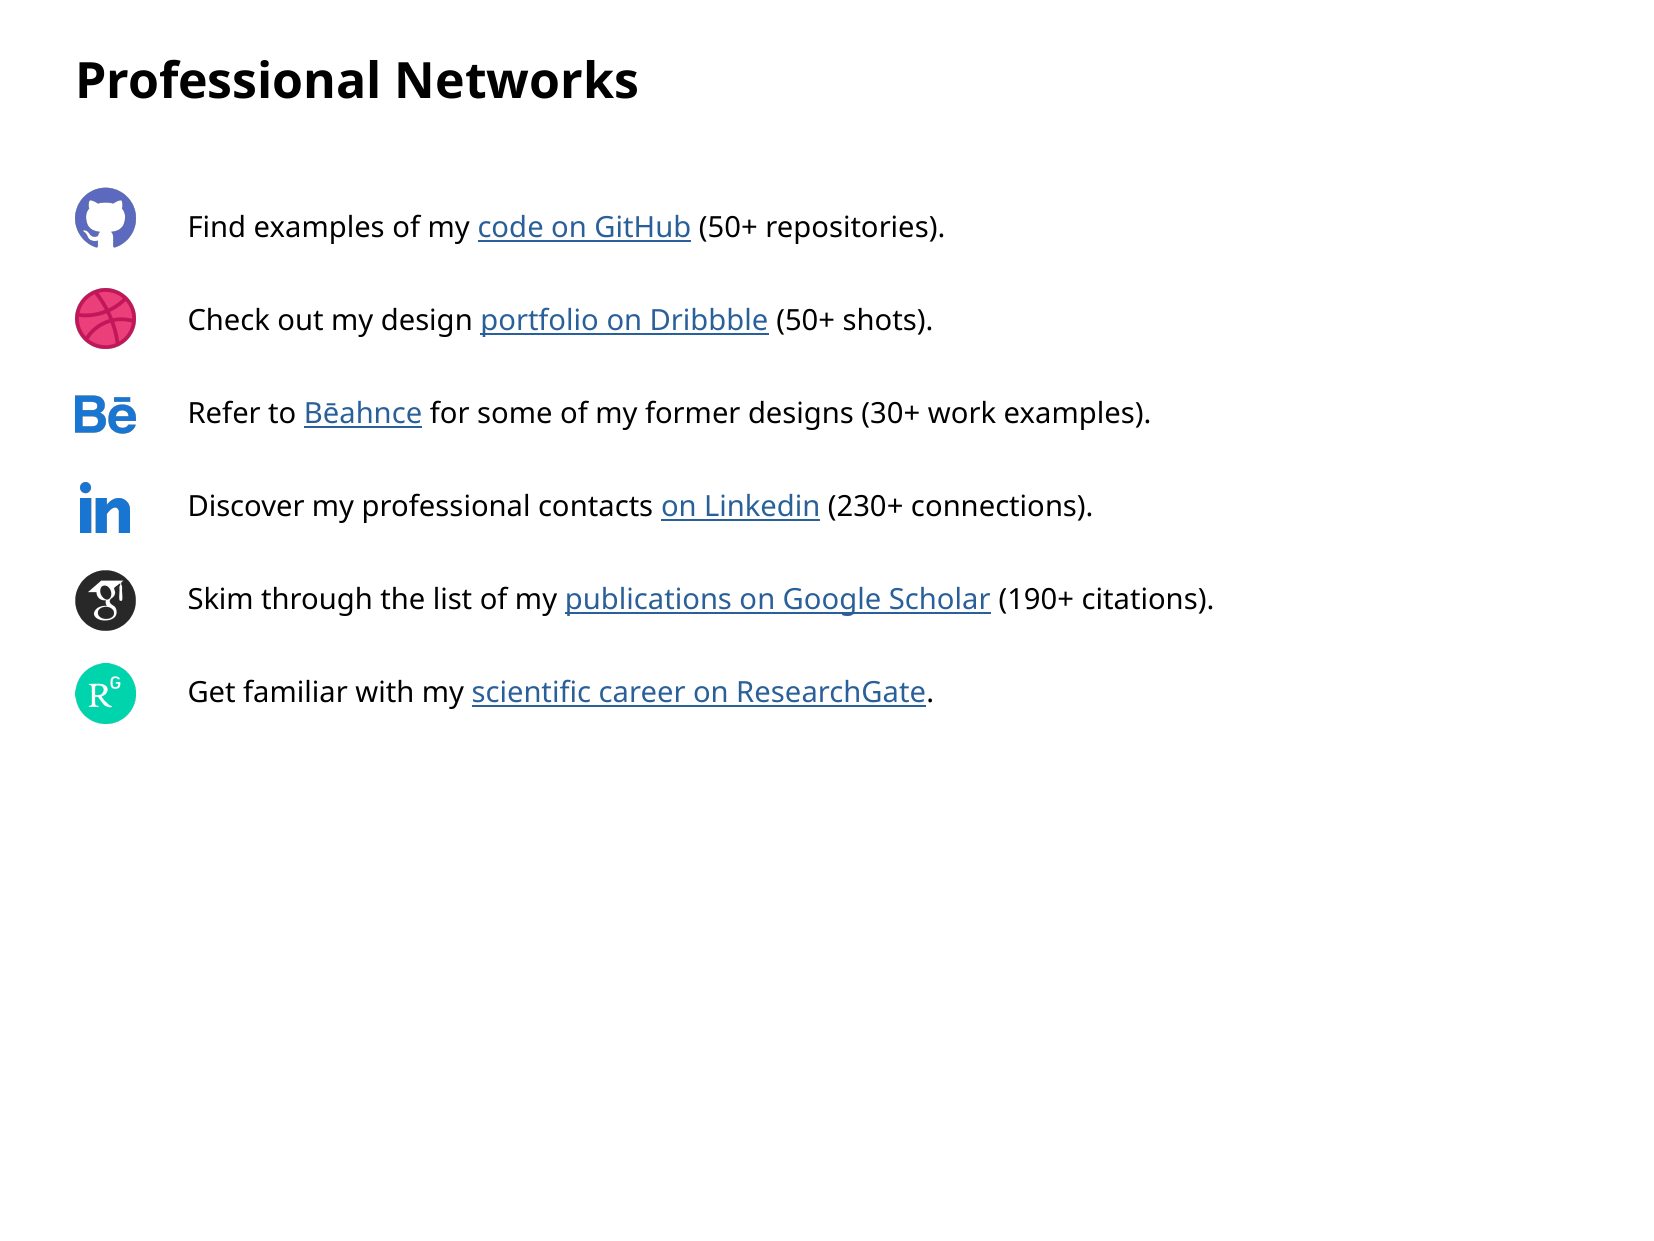

Professional Networks
Find examples of my code on GitHub (50+ repositories).
Check out my design portfolio on Dribbble (50+ shots).
Refer to Bēahnce for some of my former designs (30+ work examples).
Discover my professional contacts on Linkedin (230+ connections).
Skim through the list of my publications on Google Scholar (190+ citations).
Get familiar with my scientific career on ResearchGate.